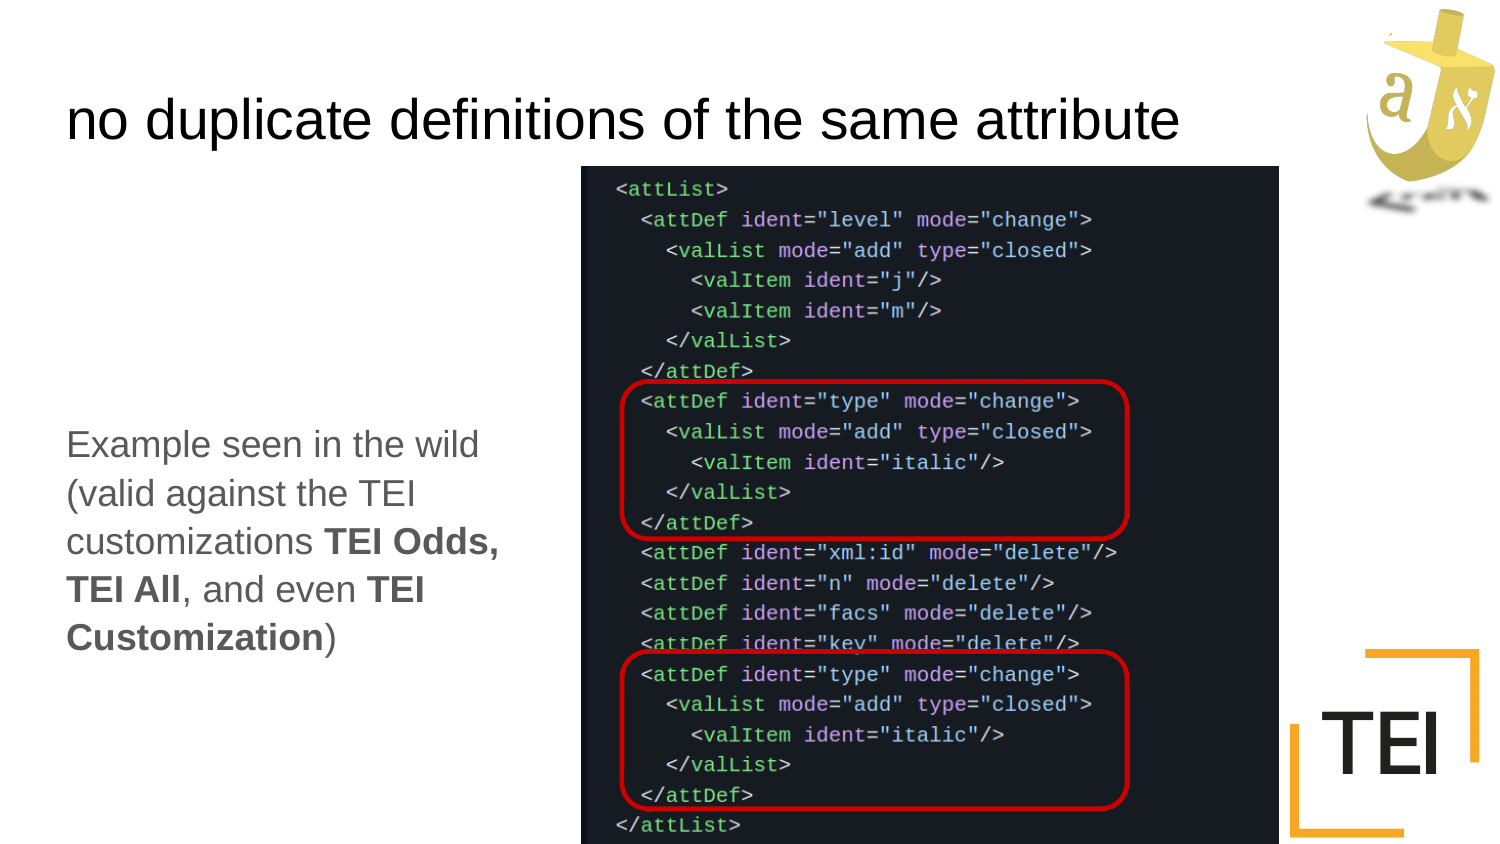

# no duplicate definitions of the same attribute
Example seen in the wild (valid against the TEI customizations TEI Odds,
TEI All, and even TEI
Customization)